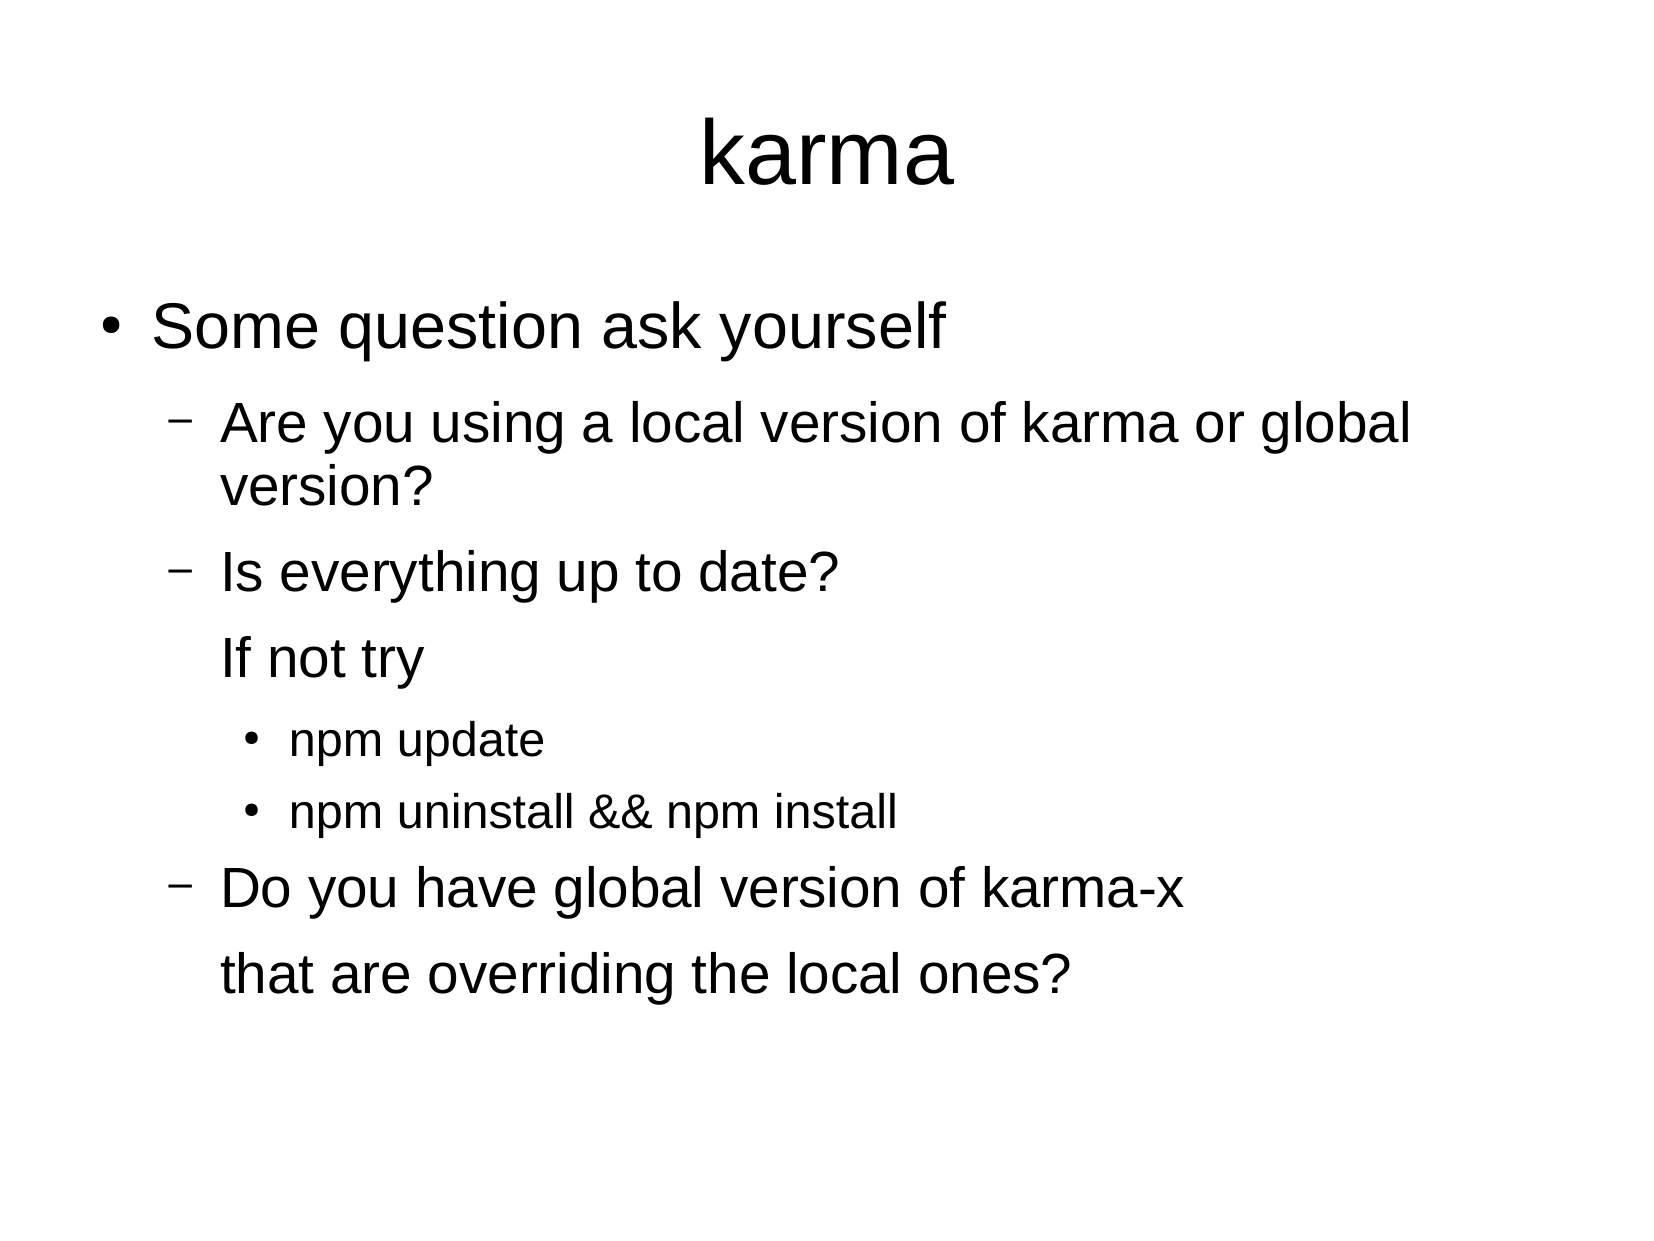

# karma
Some question ask yourself
Are you using a local version of karma or global version?
Is everything up to date?
If not try
npm update
npm uninstall && npm install
Do you have global version of karma-x
that are overriding the local ones?